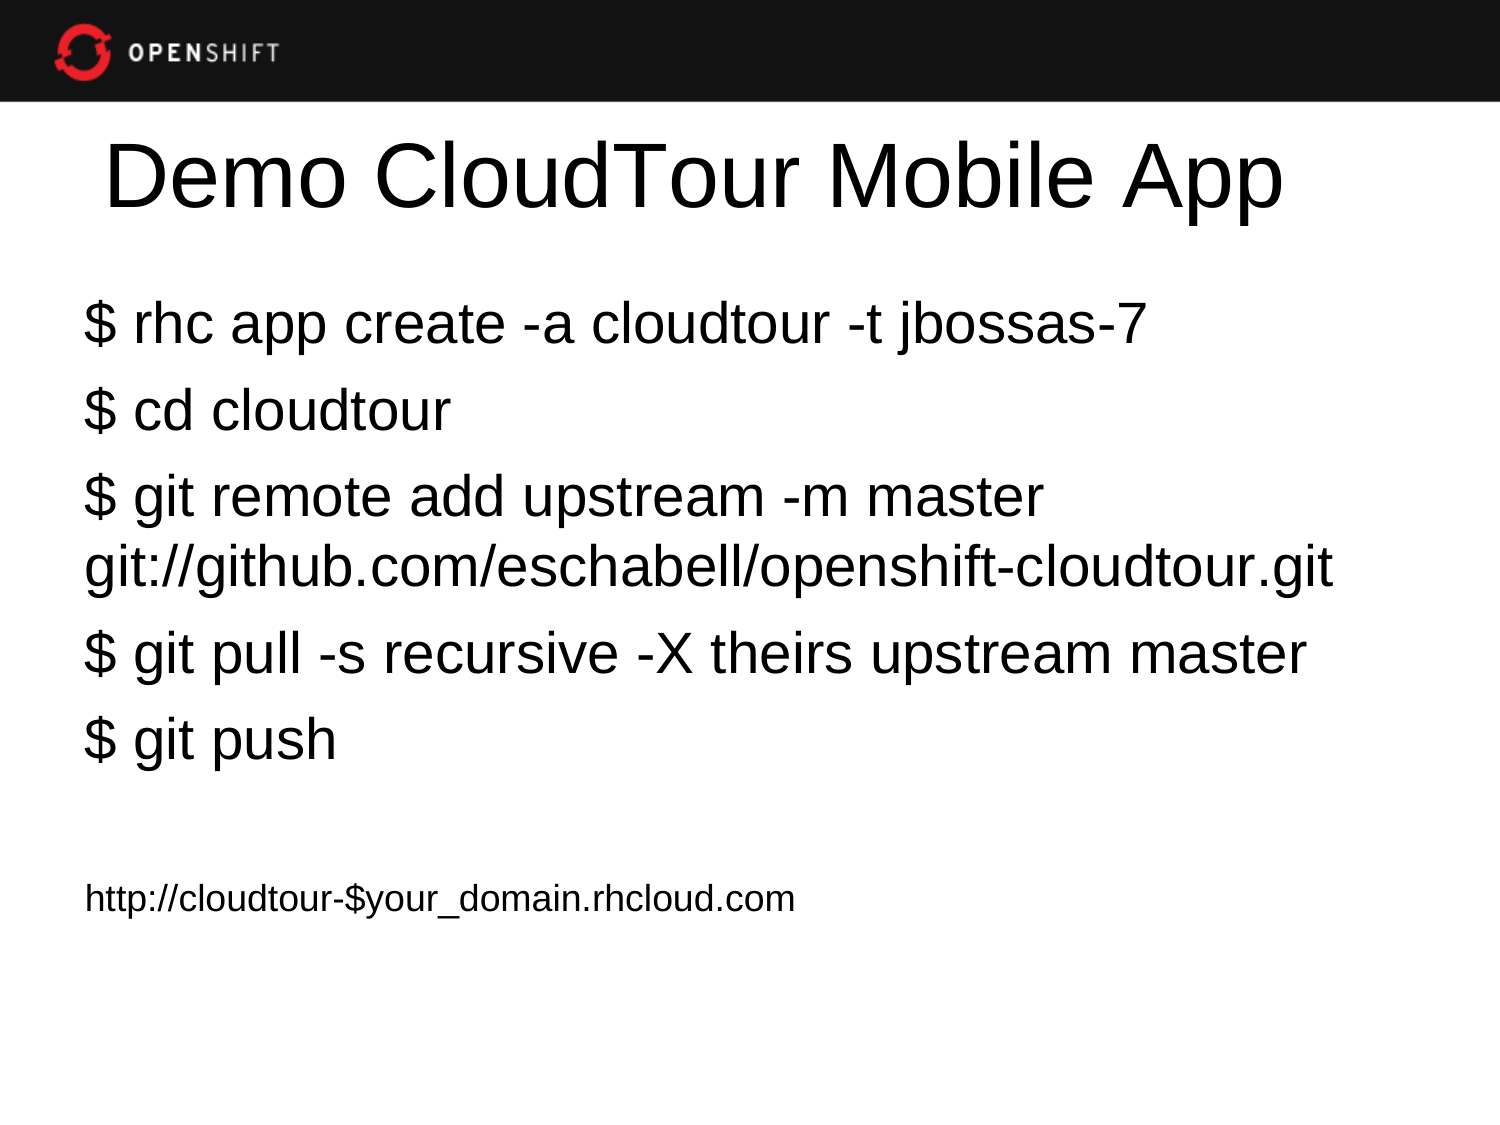

# Demo CloudTour Mobile App
$ rhc app create -a cloudtour -t jbossas-7
$ cd cloudtour
$ git remote add upstream -m master git://github.com/eschabell/openshift-cloudtour.git
$ git pull -s recursive -X theirs upstream master
$ git push
http://cloudtour-$your_domain.rhcloud.com